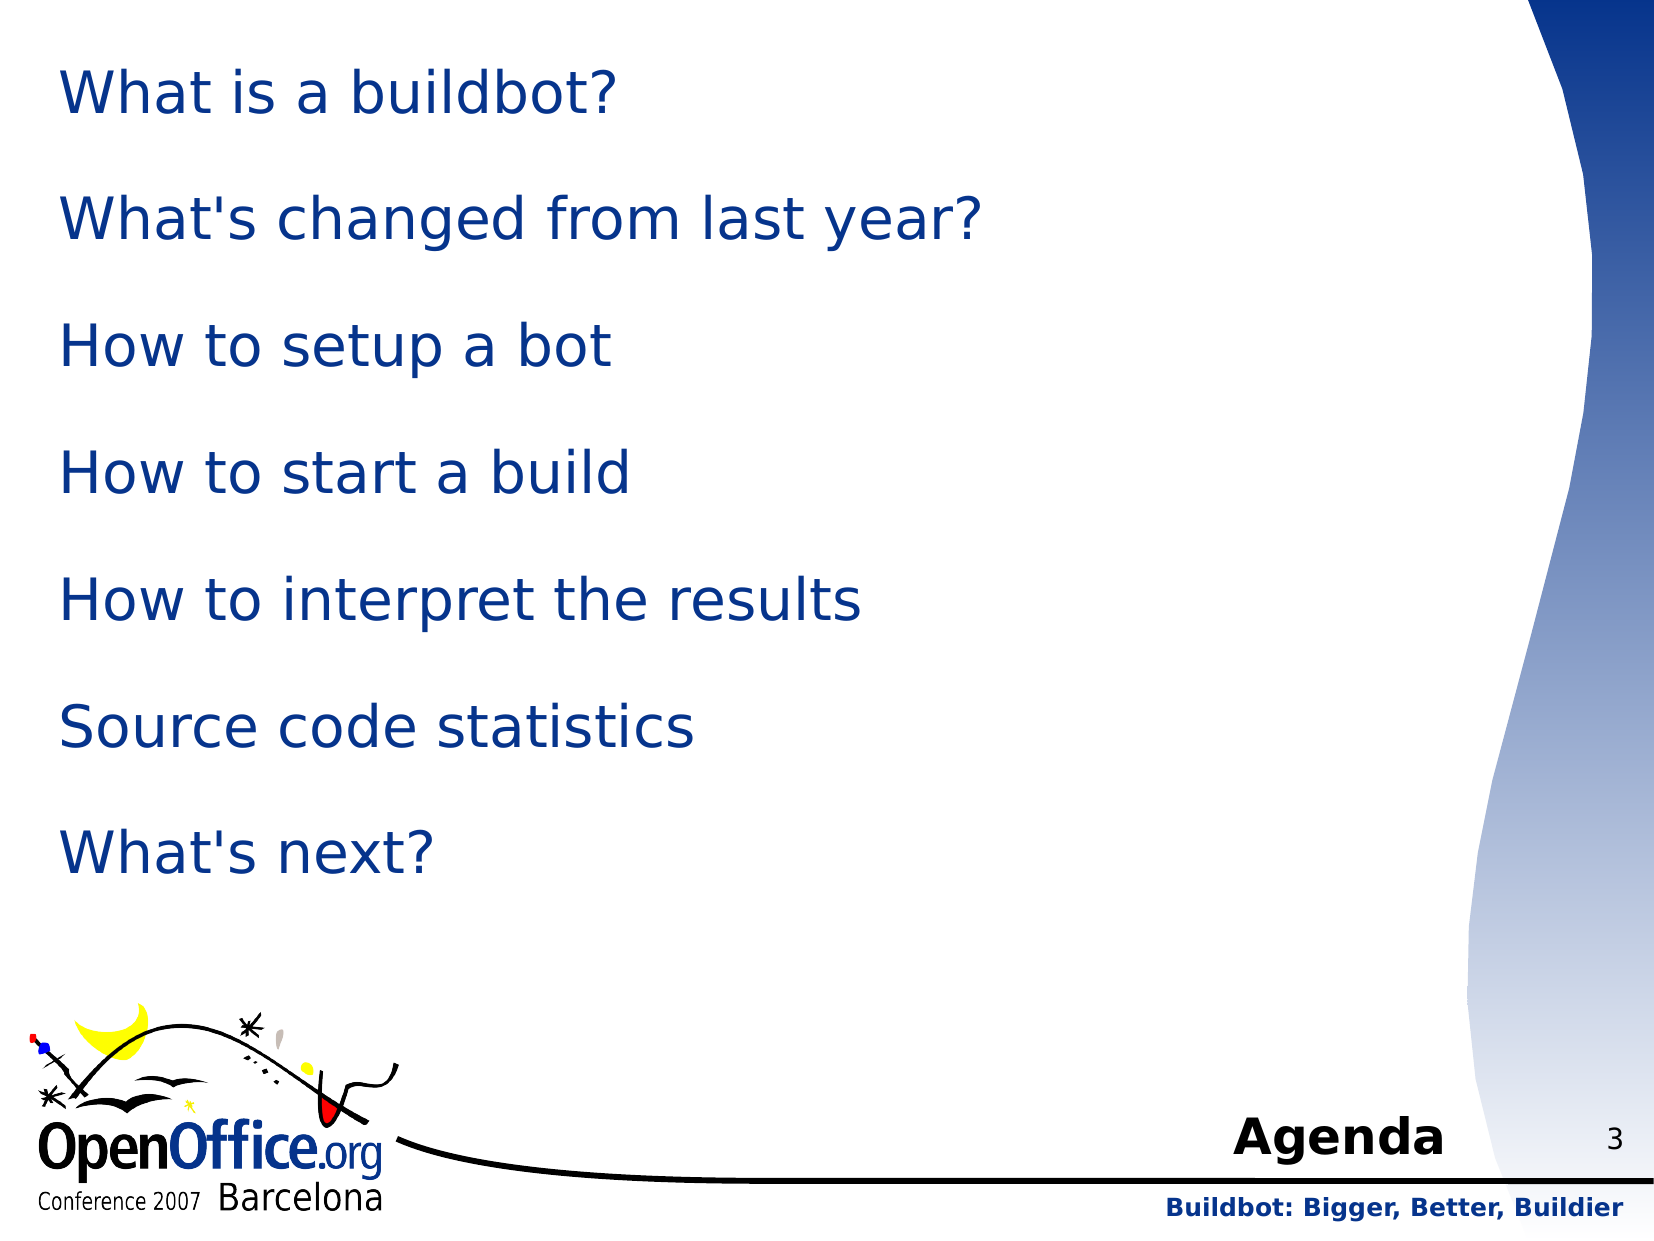

What is a buildbot?
What's changed from last year?
How to setup a bot
How to start a build
How to interpret the results
Source code statistics
What's next?
# Agenda
3
Buildbot: Bigger, Better, Buildier